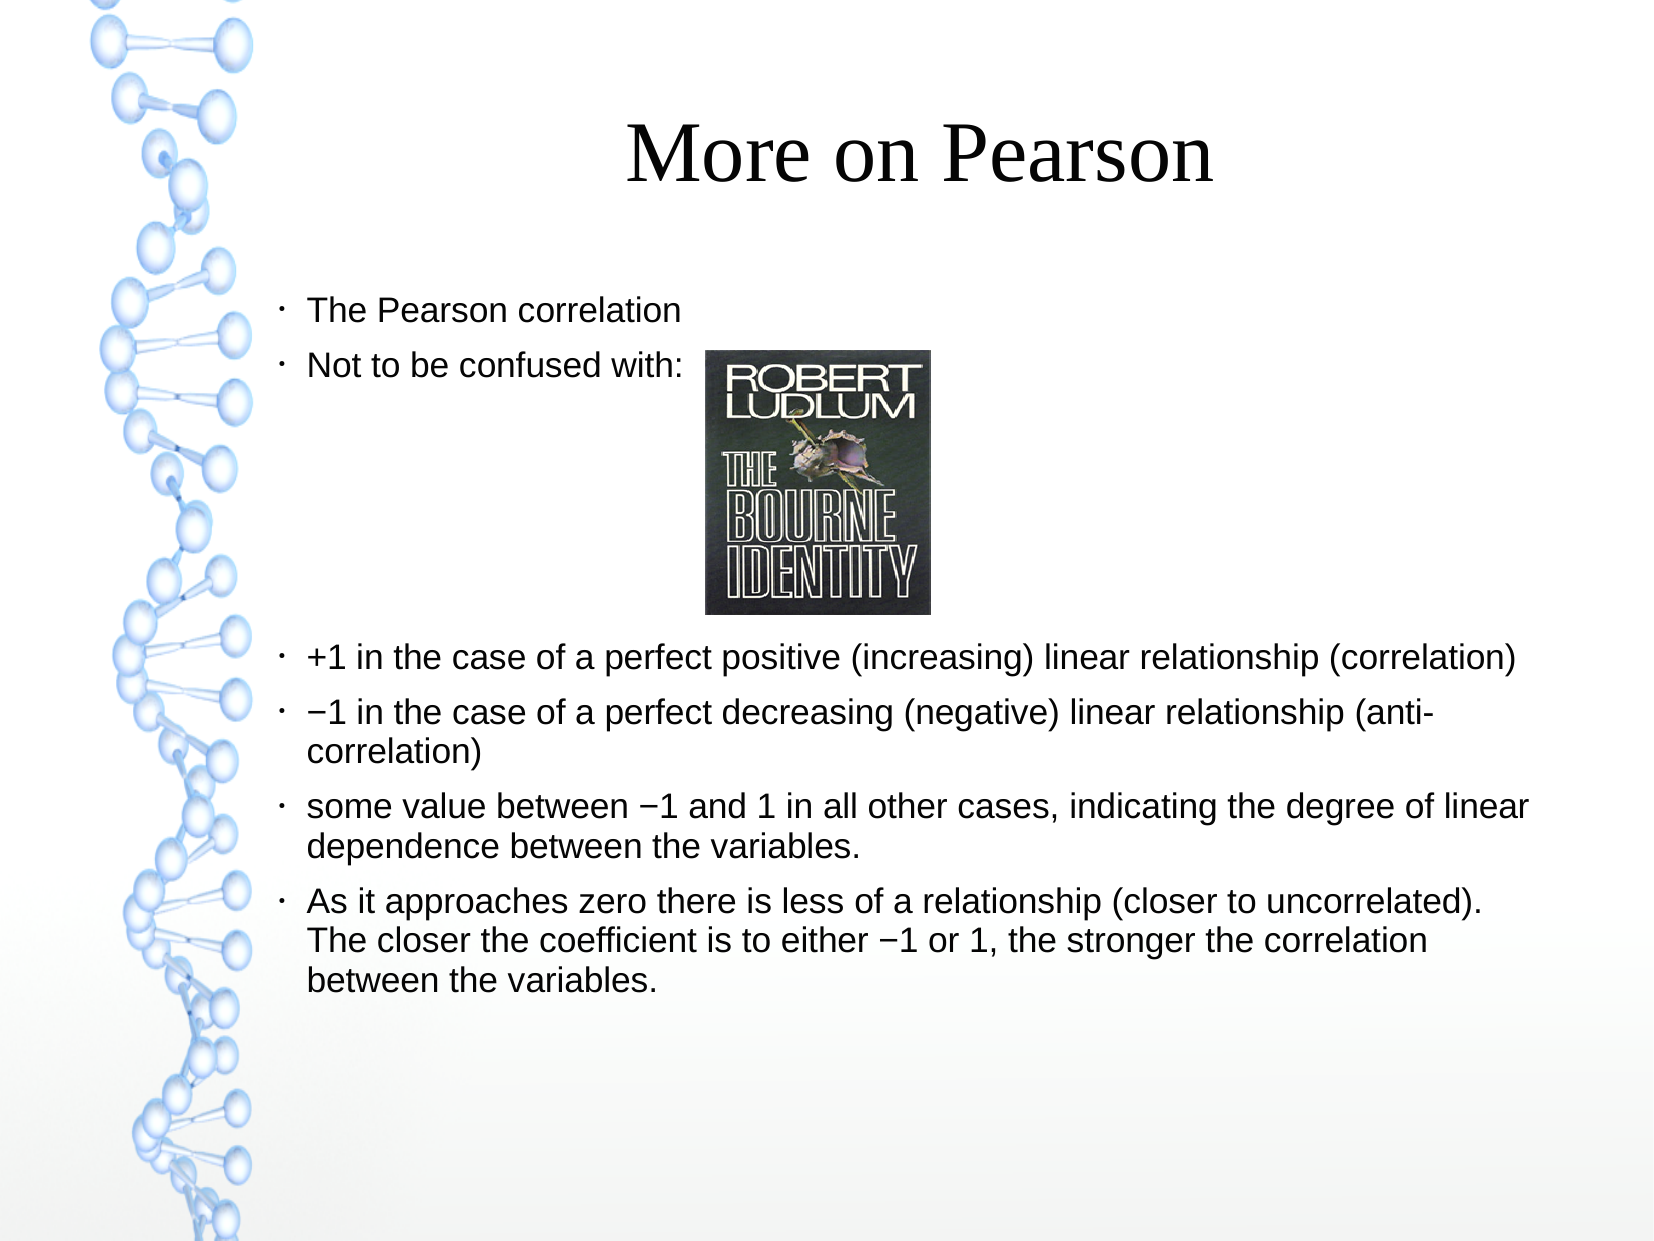

# More on Pearson
The Pearson correlation
Not to be confused with:
+1 in the case of a perfect positive (increasing) linear relationship (correlation)
−1 in the case of a perfect decreasing (negative) linear relationship (anti-correlation)
some value between −1 and 1 in all other cases, indicating the degree of linear dependence between the variables.
As it approaches zero there is less of a relationship (closer to uncorrelated). The closer the coefficient is to either −1 or 1, the stronger the correlation between the variables.